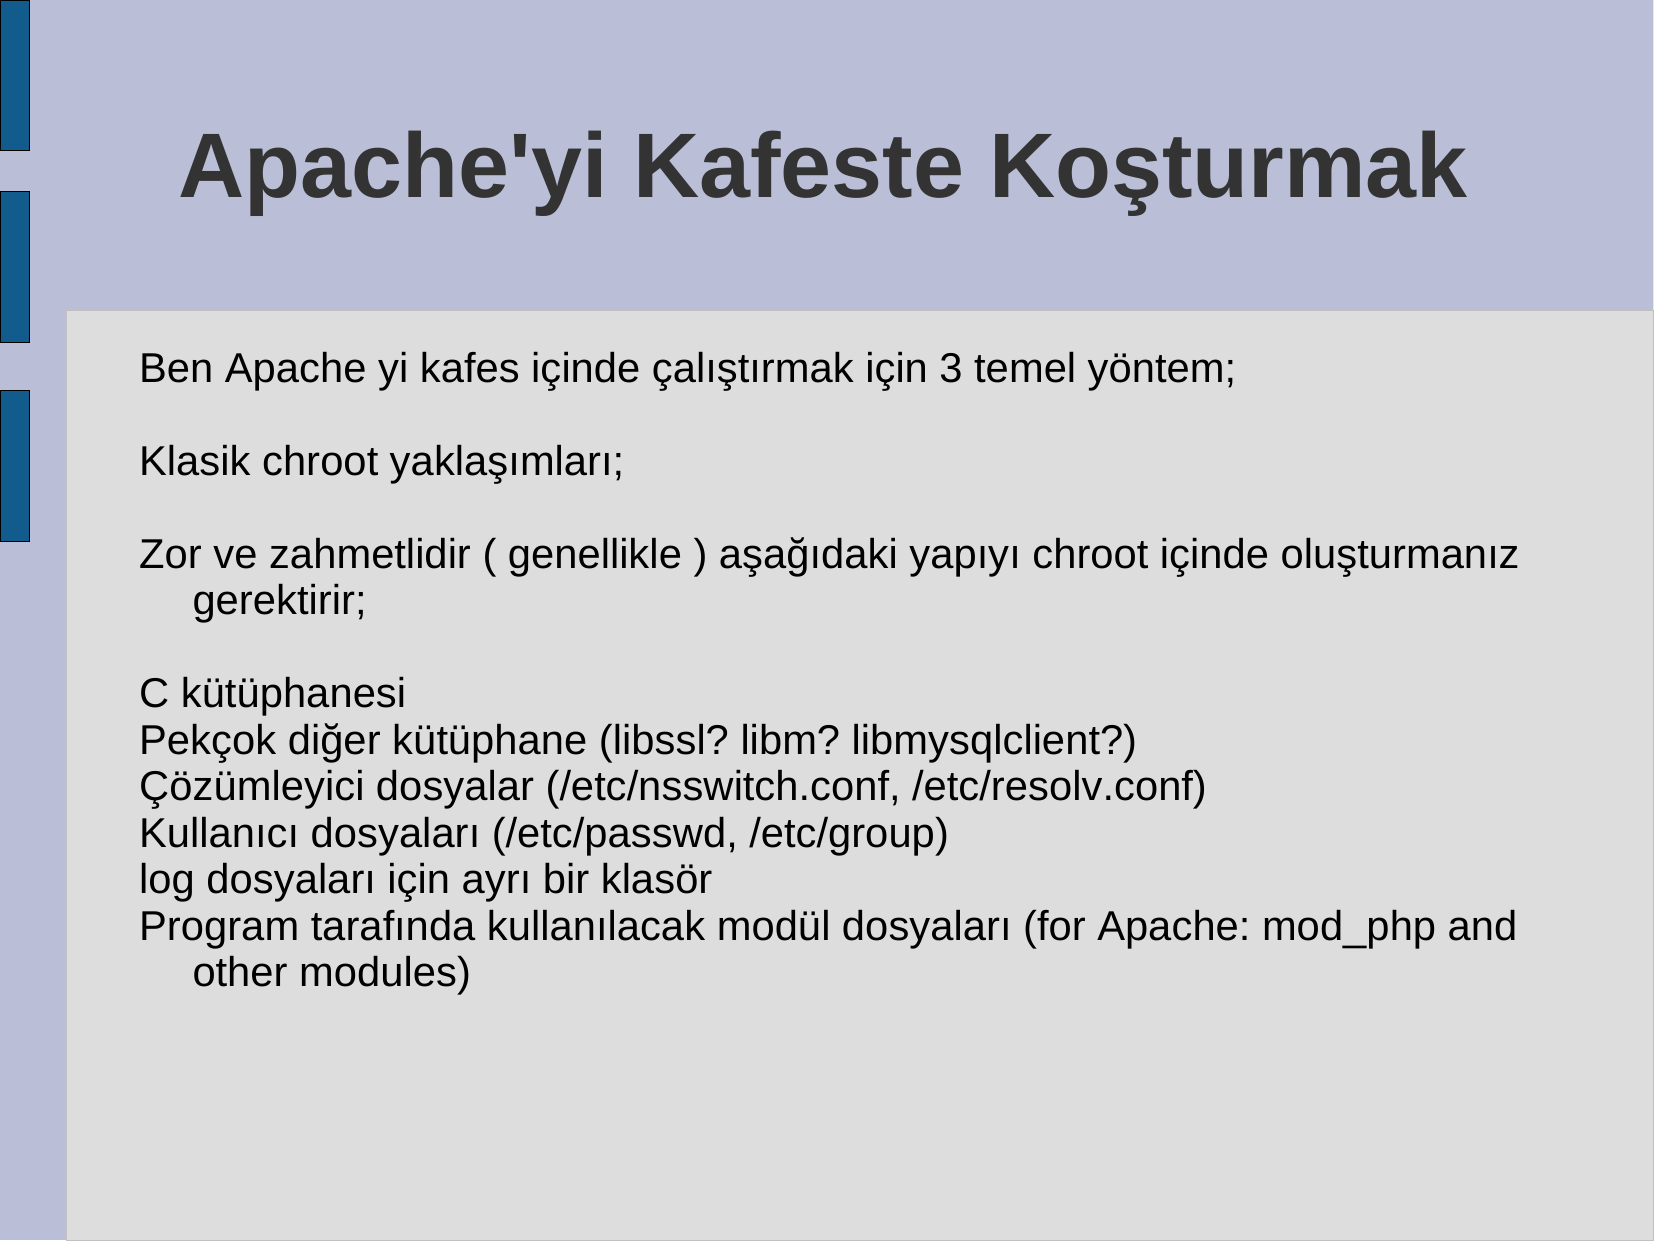

# Apache'yi Kafeste Koşturmak
Ben Apache yi kafes içinde çalıştırmak için 3 temel yöntem;
Klasik chroot yaklaşımları;
Zor ve zahmetlidir ( genellikle ) aşağıdaki yapıyı chroot içinde oluşturmanız gerektirir;
C kütüphanesi
Pekçok diğer kütüphane (libssl? libm? libmysqlclient?)
Çözümleyici dosyalar (/etc/nsswitch.conf, /etc/resolv.conf)
Kullanıcı dosyaları (/etc/passwd, /etc/group)
log dosyaları için ayrı bir klasör
Program tarafında kullanılacak modül dosyaları (for Apache: mod_php and other modules)